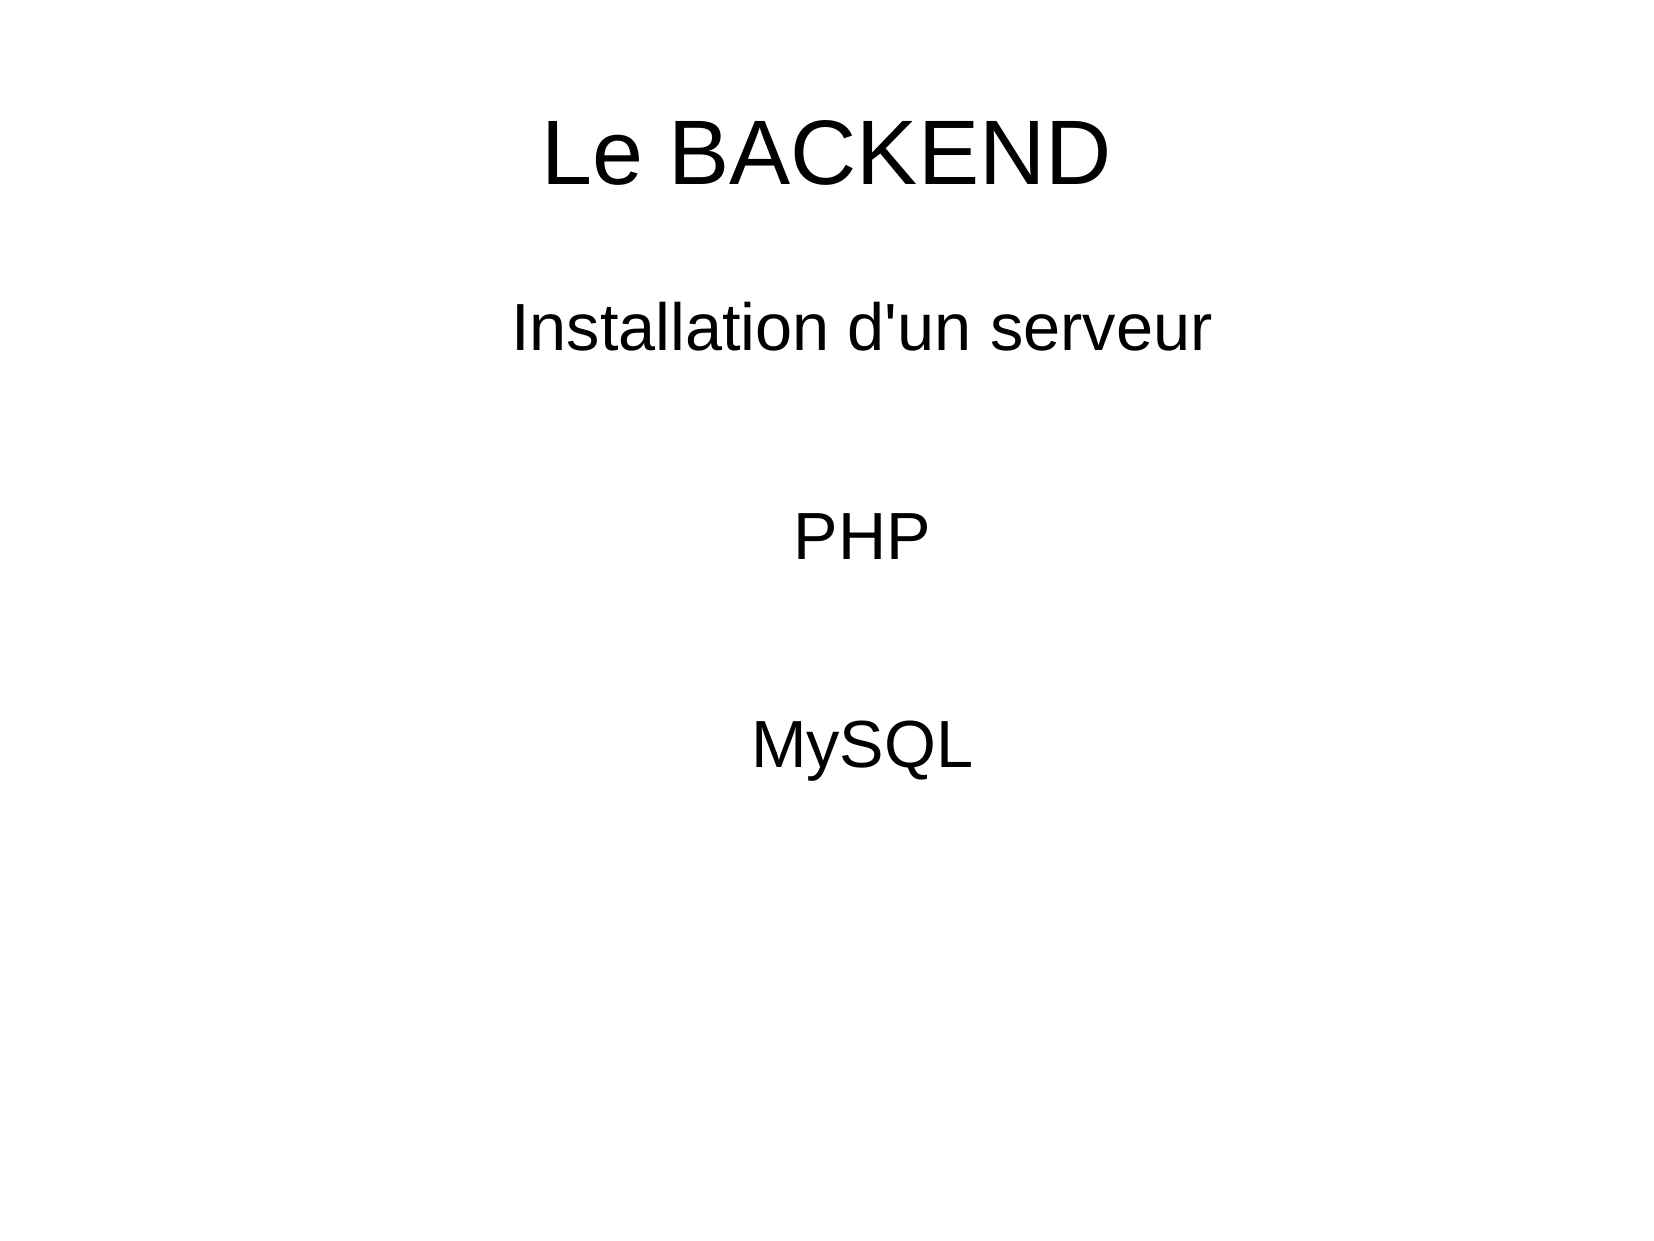

# Le BACKEND
Installation d'un serveur
PHP
MySQL